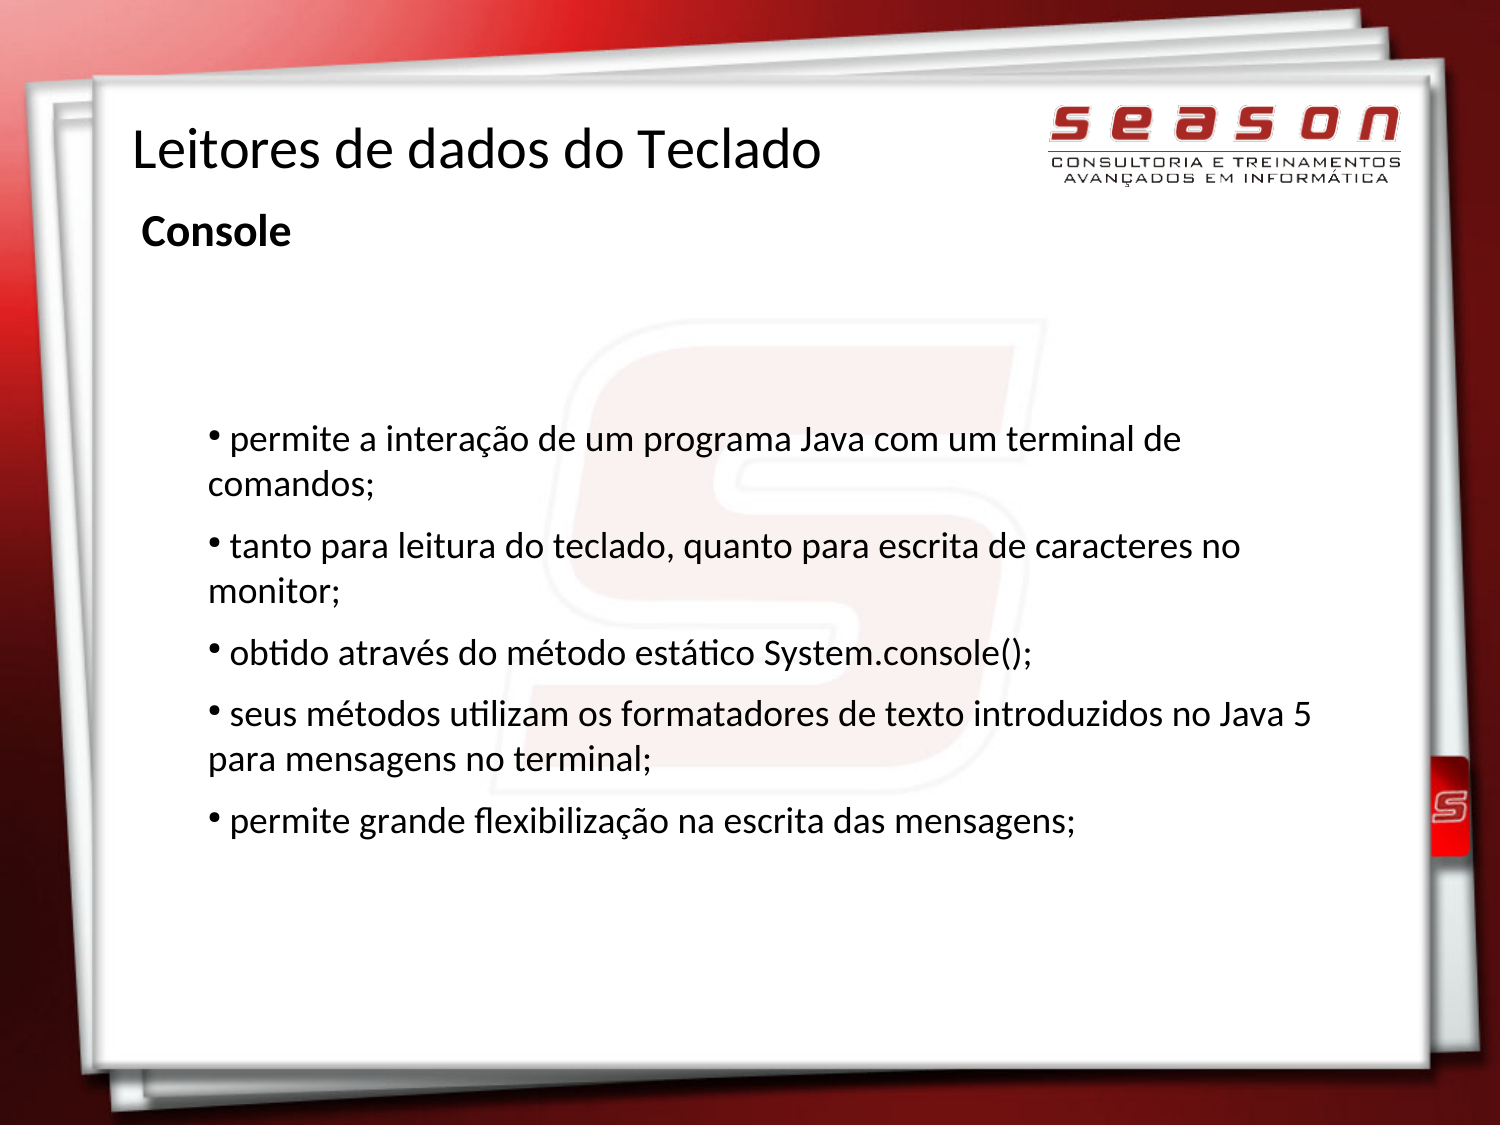

# Leitores de dados do Teclado
Console
 permite a interação de um programa Java com um terminal de comandos;
 tanto para leitura do teclado, quanto para escrita de caracteres no monitor;
 obtido através do método estático System.console();
 seus métodos utilizam os formatadores de texto introduzidos no Java 5 para mensagens no terminal;
 permite grande flexibilização na escrita das mensagens;